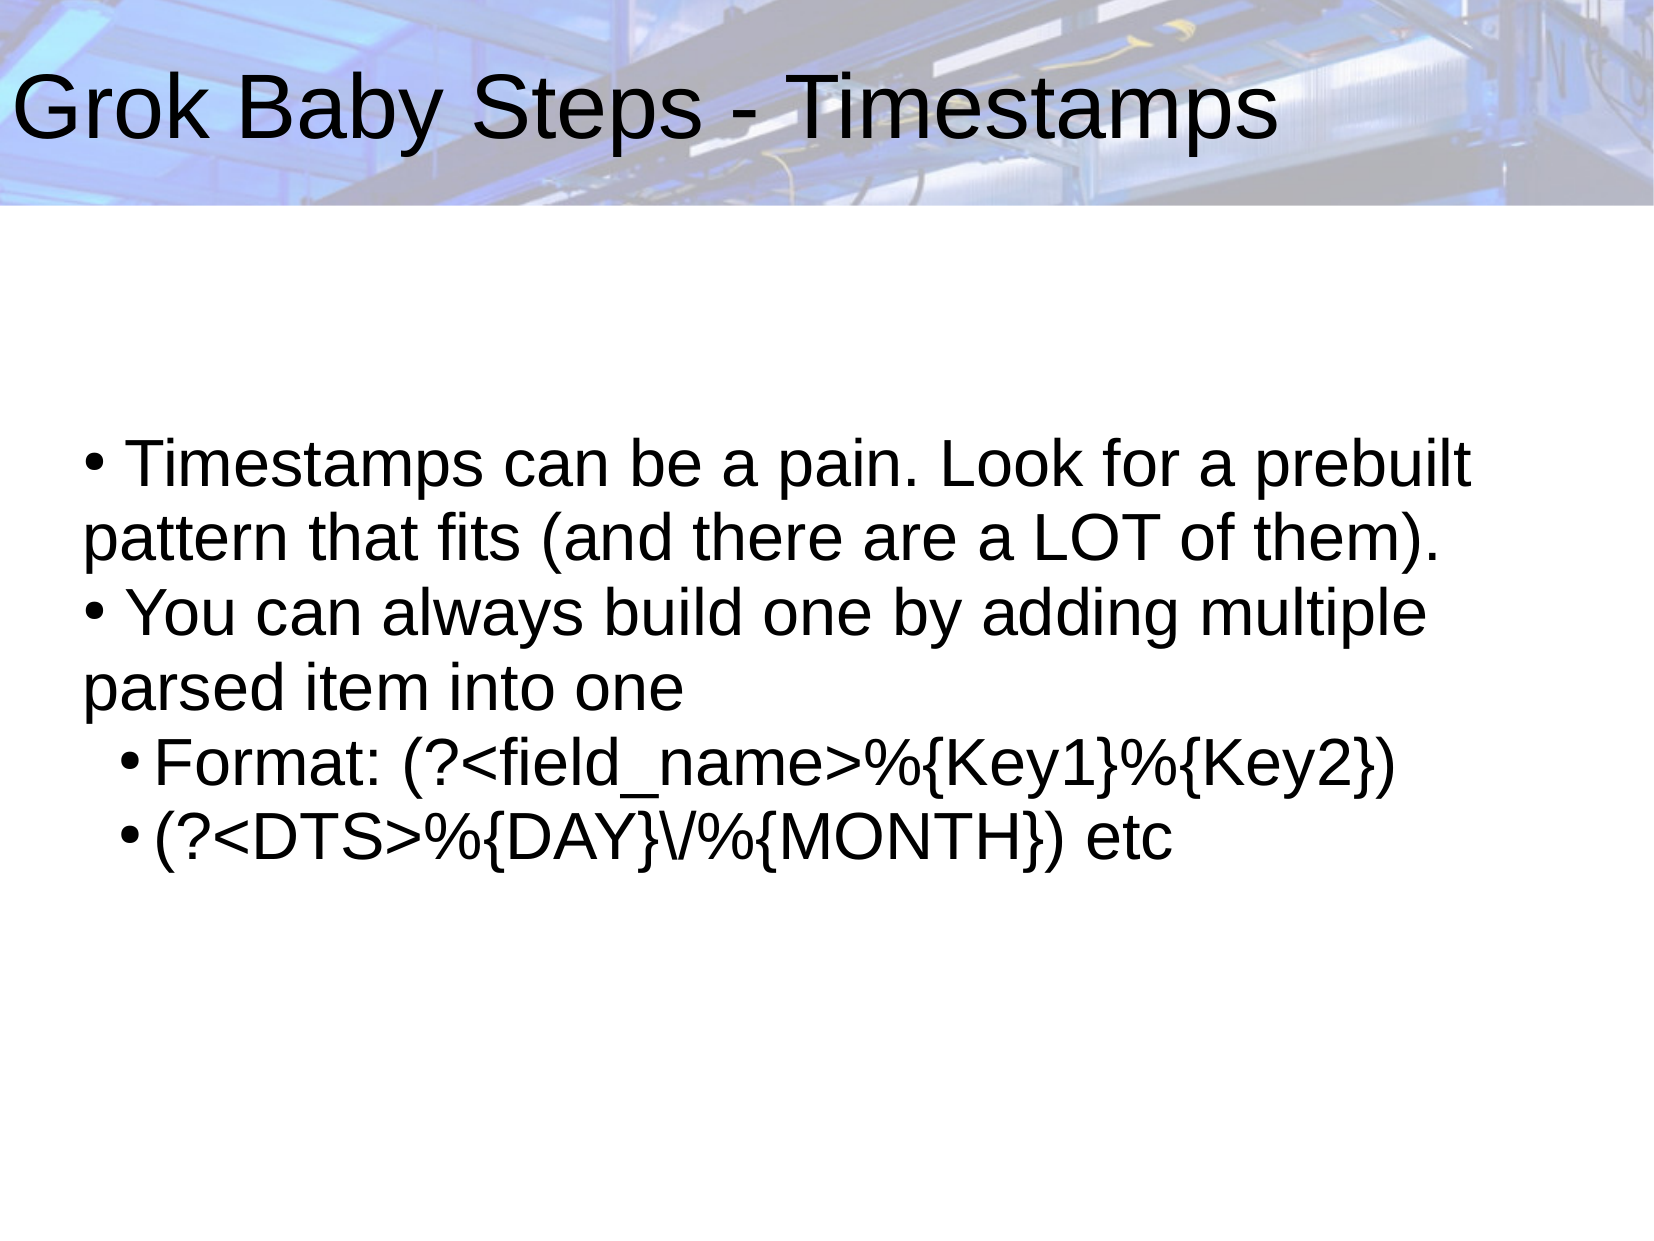

# Grok Baby Steps - Timestamps
 Timestamps can be a pain. Look for a prebuilt pattern that fits (and there are a LOT of them).
 You can always build one by adding multiple parsed item into one
Format: (?<field_name>%{Key1}%{Key2})
(?<DTS>%{DAY}\/%{MONTH}) etc